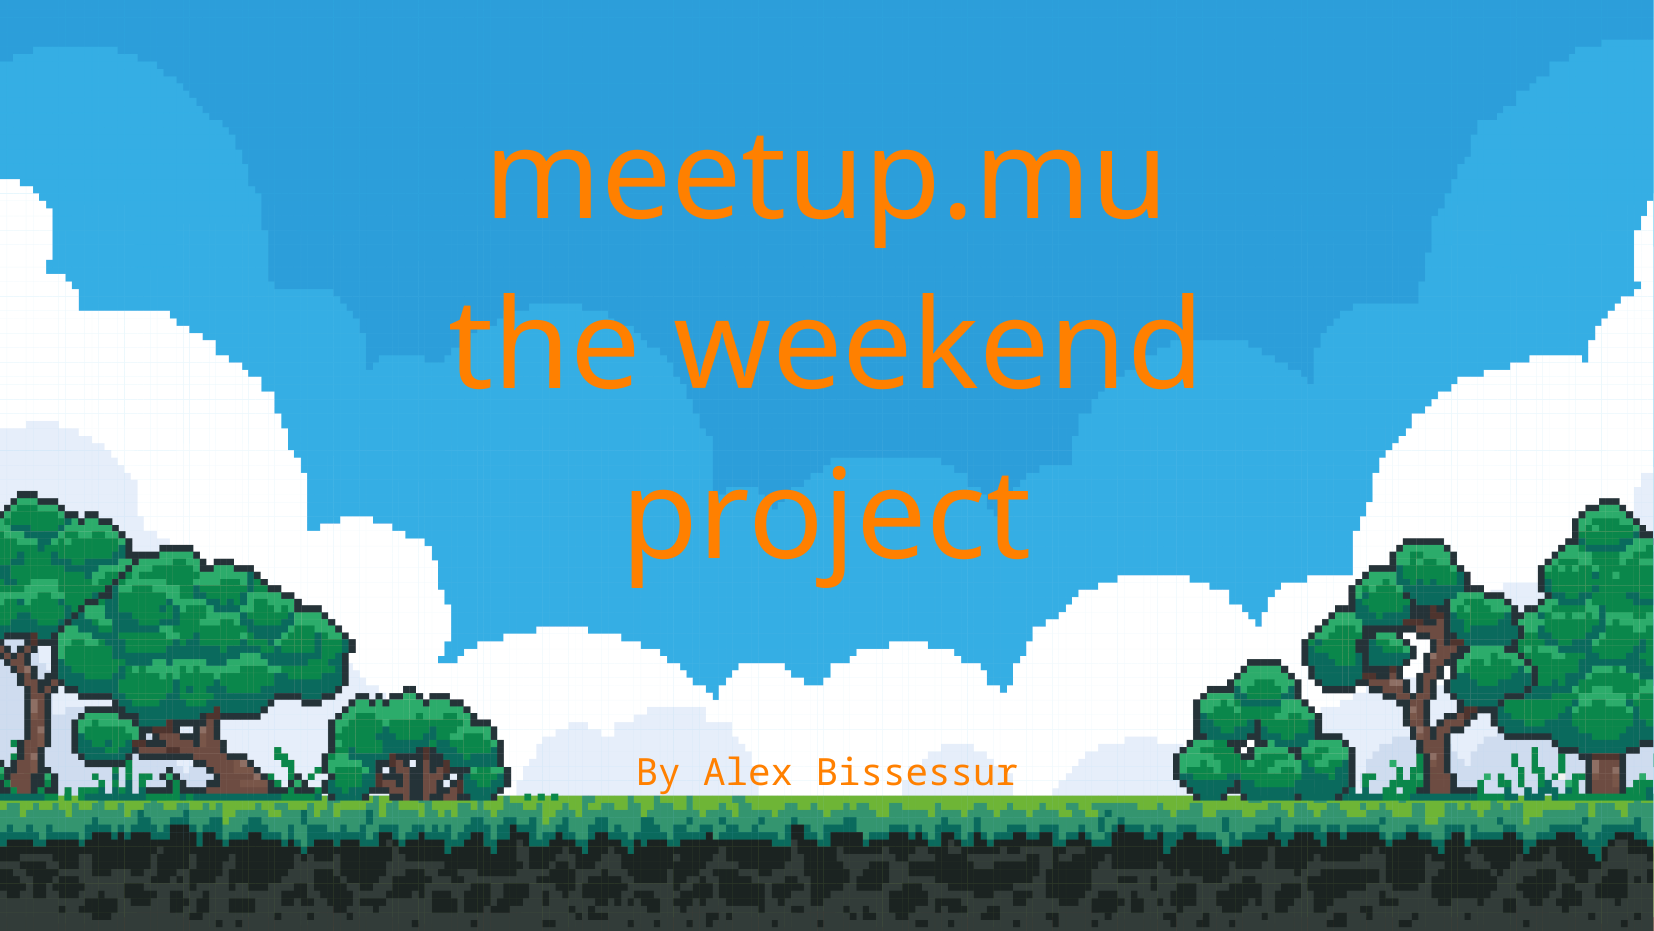

meetup.mu the weekend project
By Alex Bissessur